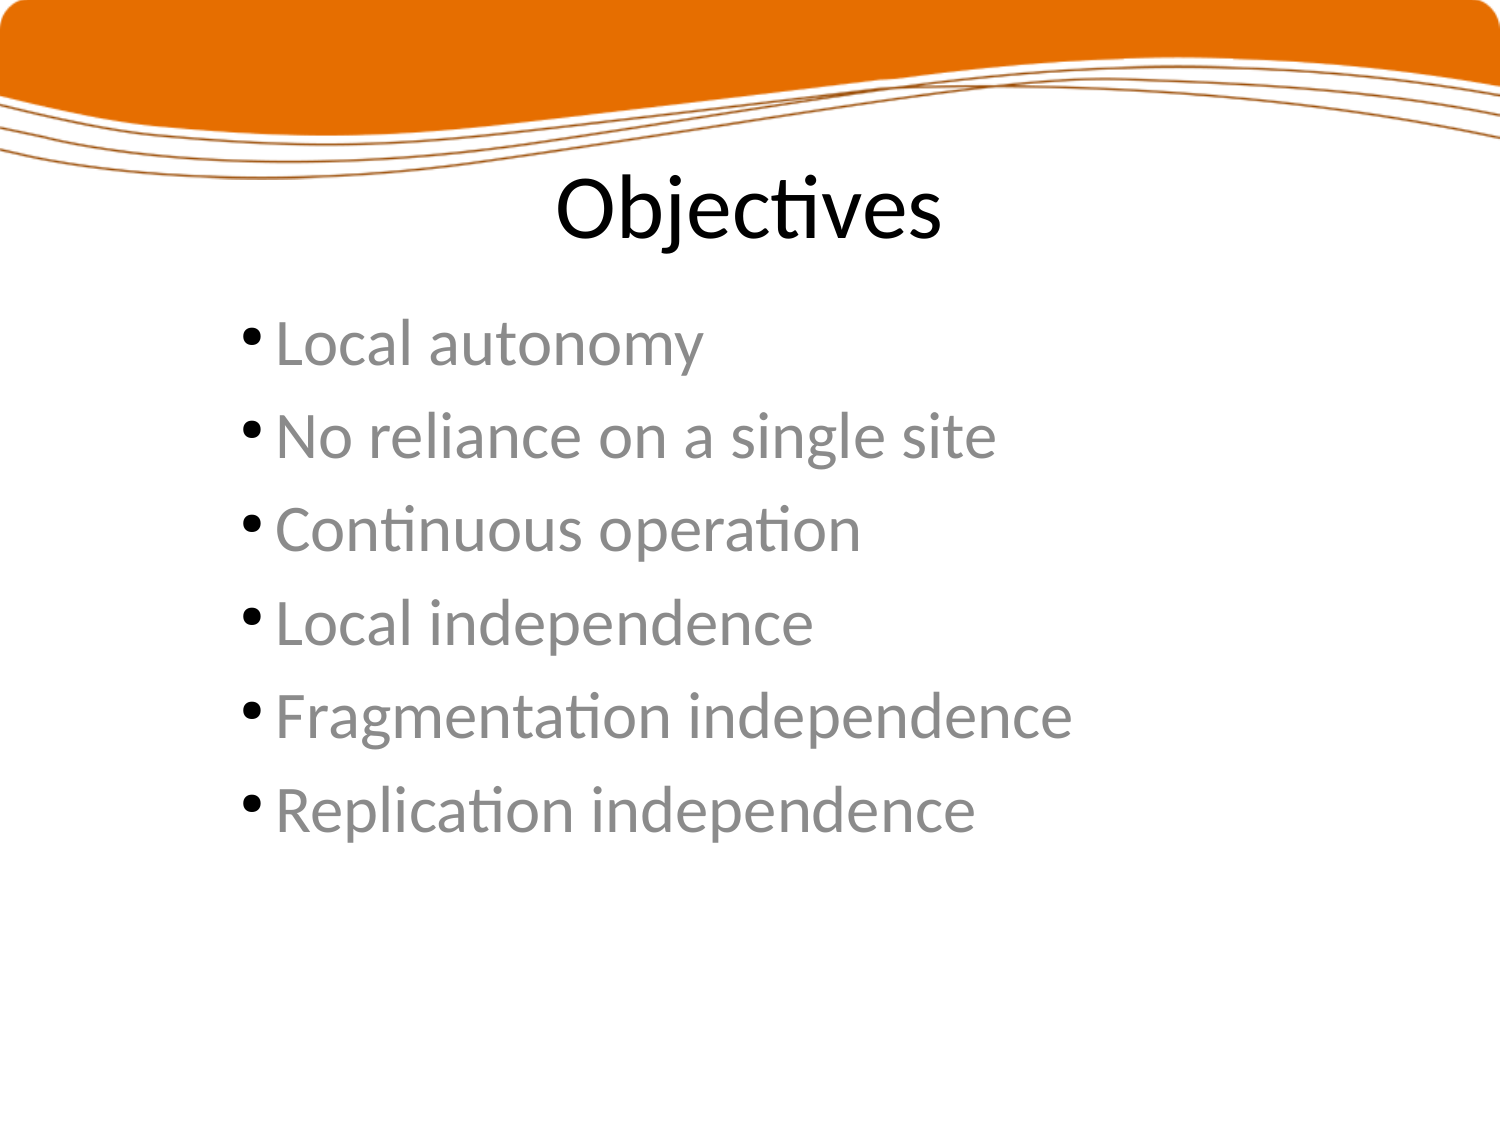

Objectives
# Local autonomy
No reliance on a single site
Continuous operation
Local independence
Fragmentation independence
Replication independence